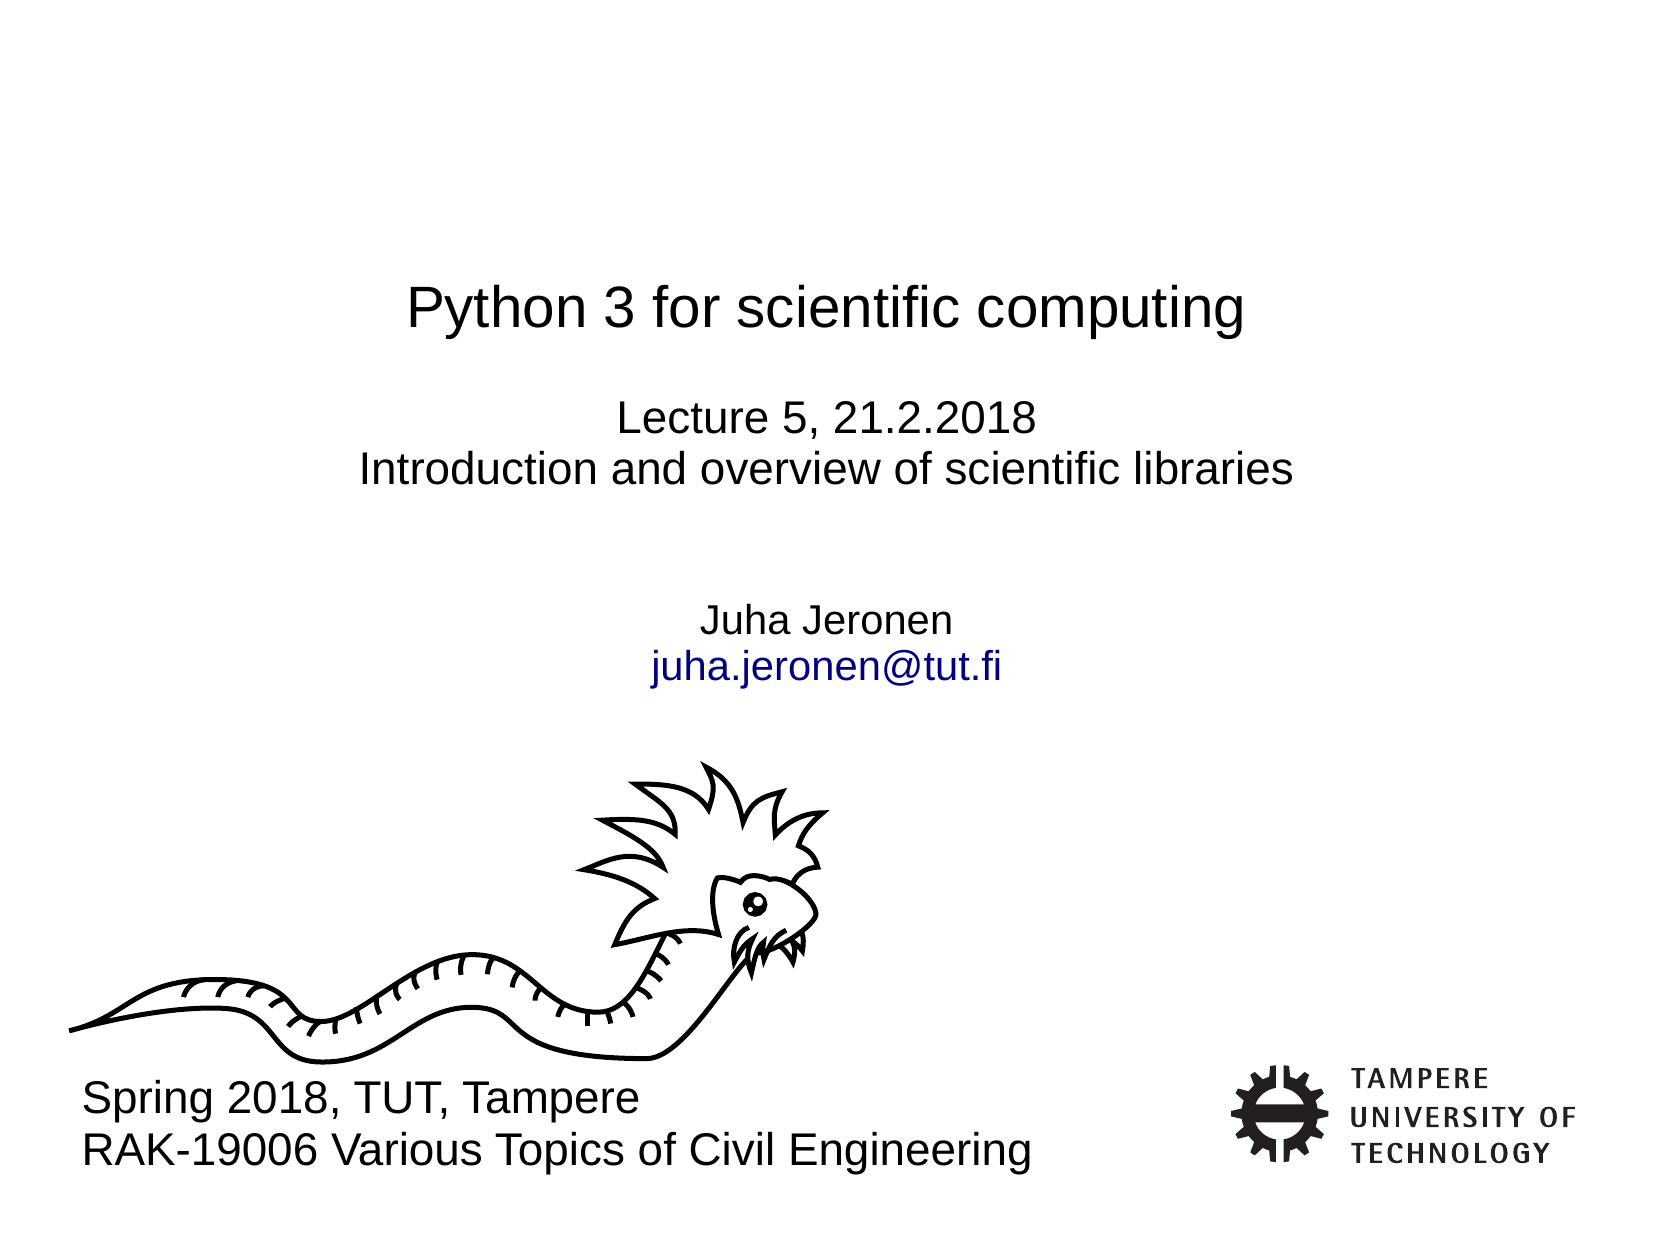

# Python 3 for scientific computing
Lecture 5, 21.2.2018
Introduction and overview of scientific libraries
Juha Jeronen
juha.jeronen@tut.fi
Spring 2018, TUT, Tampere
RAK-19006 Various Topics of Civil Engineering